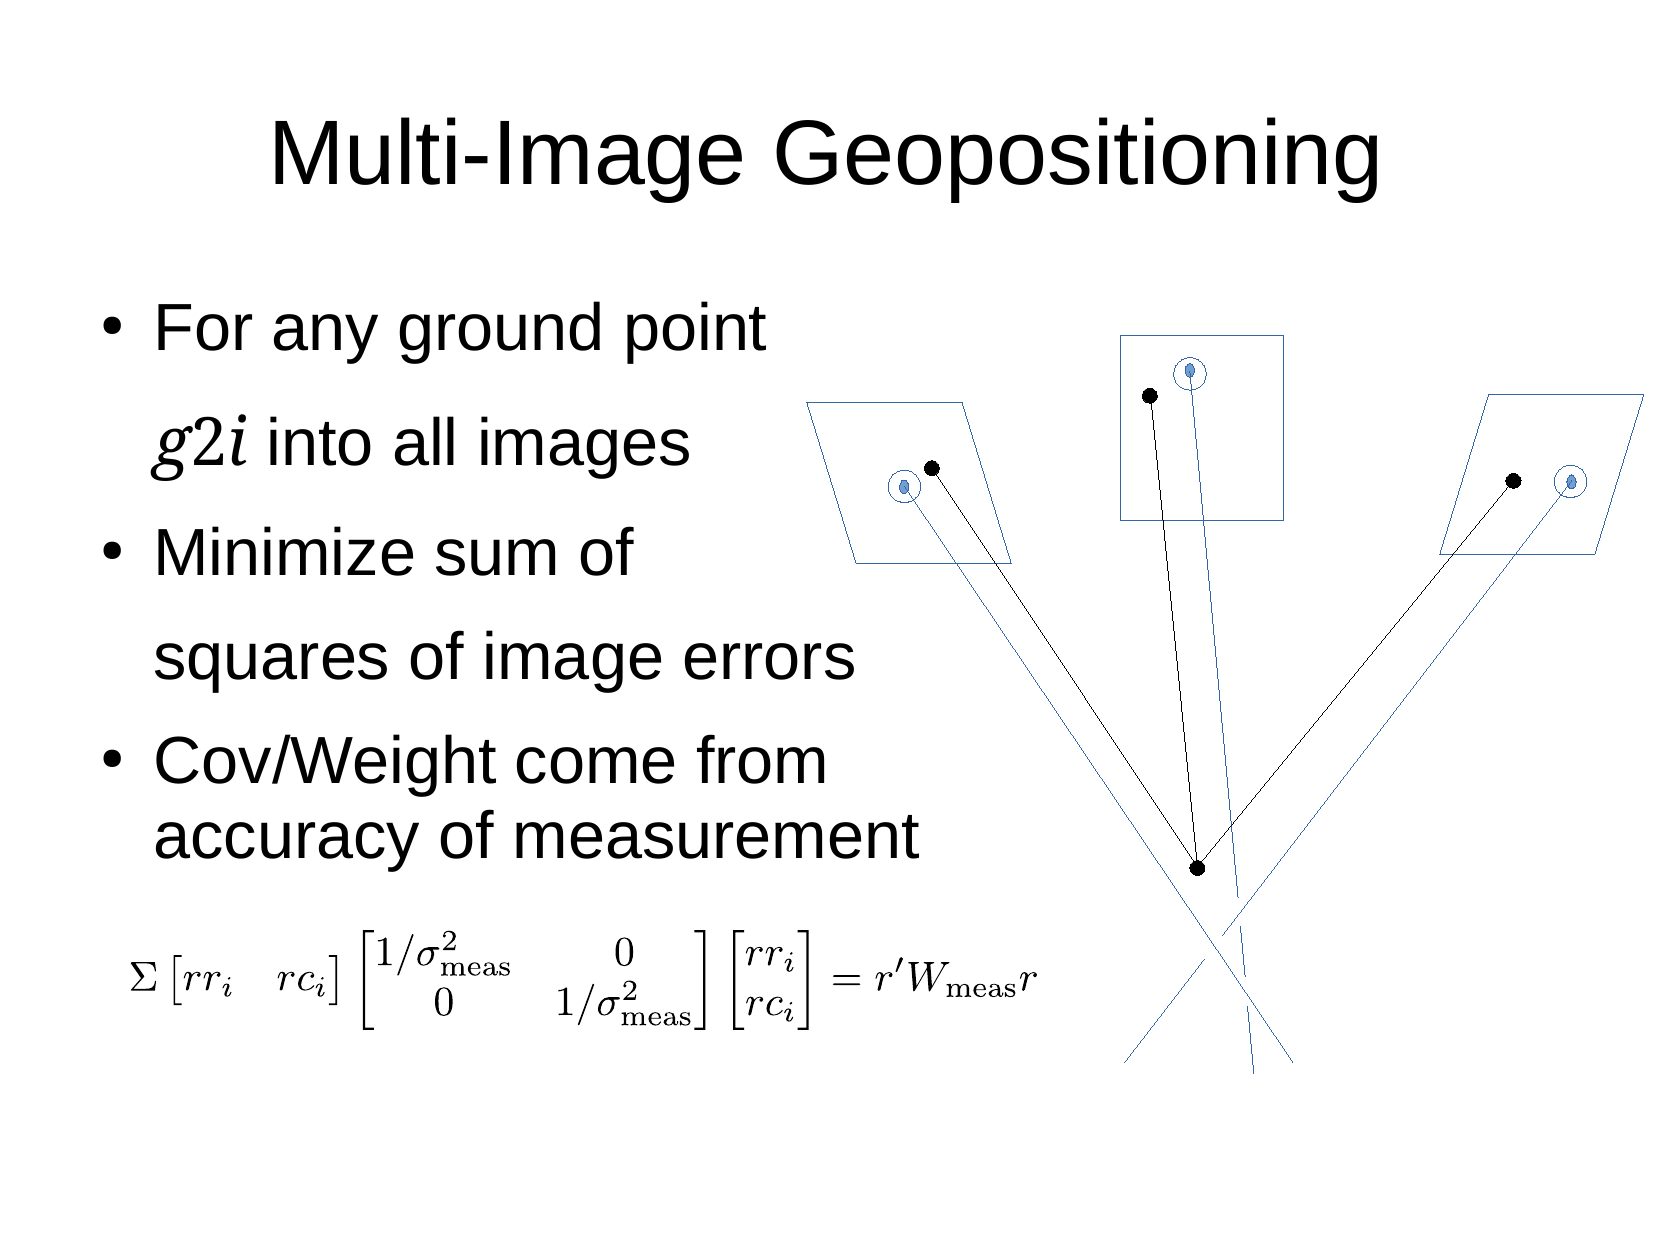

# Multi-Image Geopositioning
For any ground point
g2i into all images
Minimize sum of
squares of image errors
Cov/Weight come from accuracy of measurement